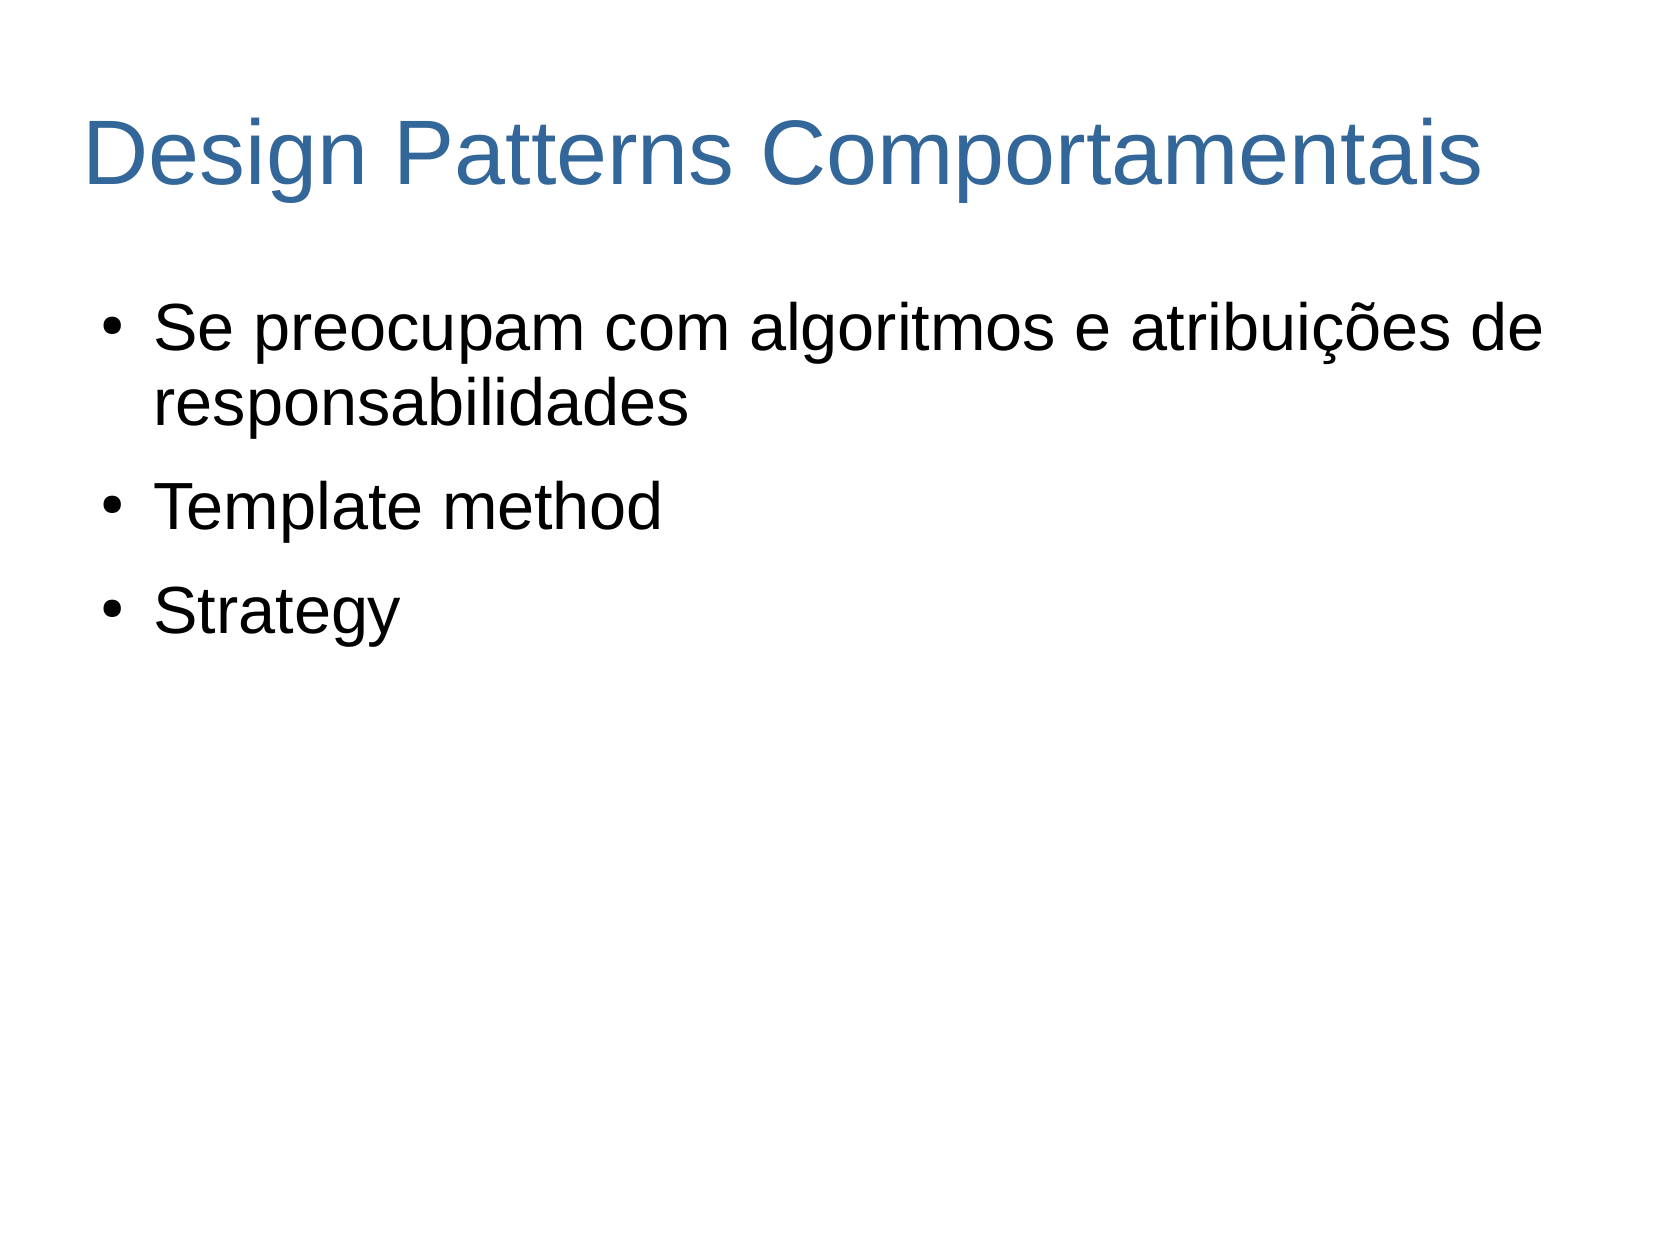

# Design Patterns Comportamentais
Se preocupam com algoritmos e atribuições de responsabilidades
Template method
Strategy